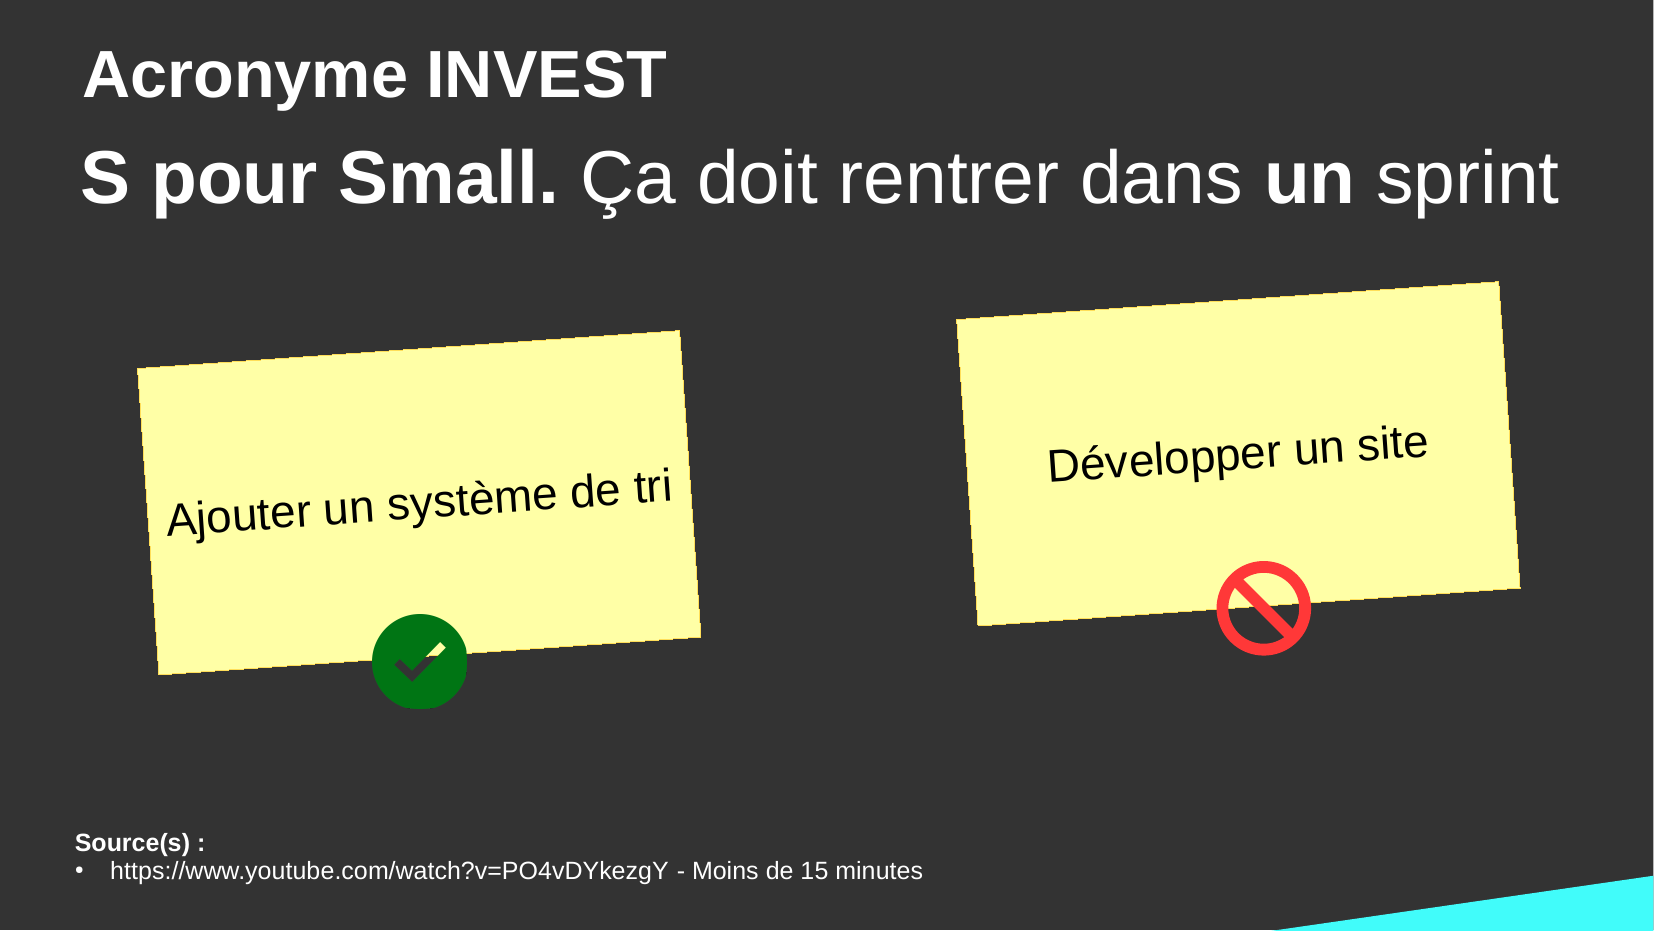

# Acronyme INVEST
S pour Small. Ça doit rentrer dans un sprint
Développer un site
Ajouter un système de tri
Source(s) :
https://www.youtube.com/watch?v=PO4vDYkezgY - Moins de 15 minutes